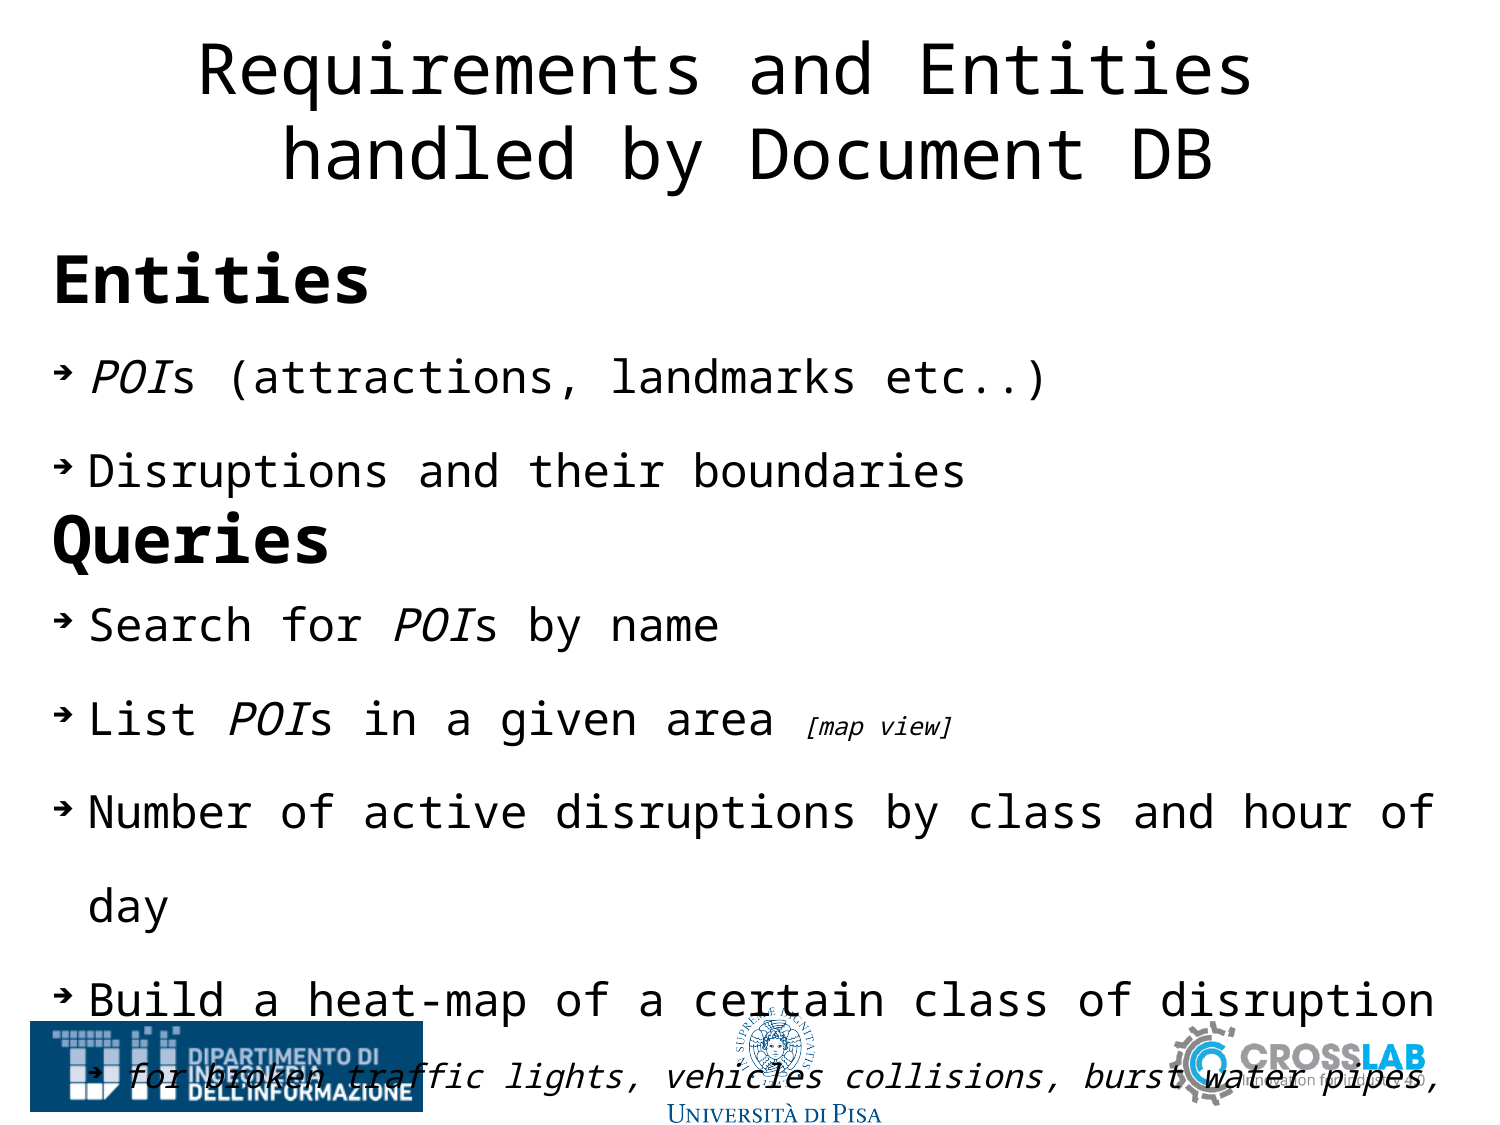

# Requirements and Entities handled by Document DB
Entities
POIs (attractions, landmarks etc..)
Disruptions and their boundaries
Queries
Search for POIs by name
List POIs in a given area [map view]
Number of active disruptions by class and hour of day
Build a heat-map of a certain class of disruption
for broken traffic lights, vehicles collisions, burst water pipes, etc..
Most common disruptions by severity in a given area